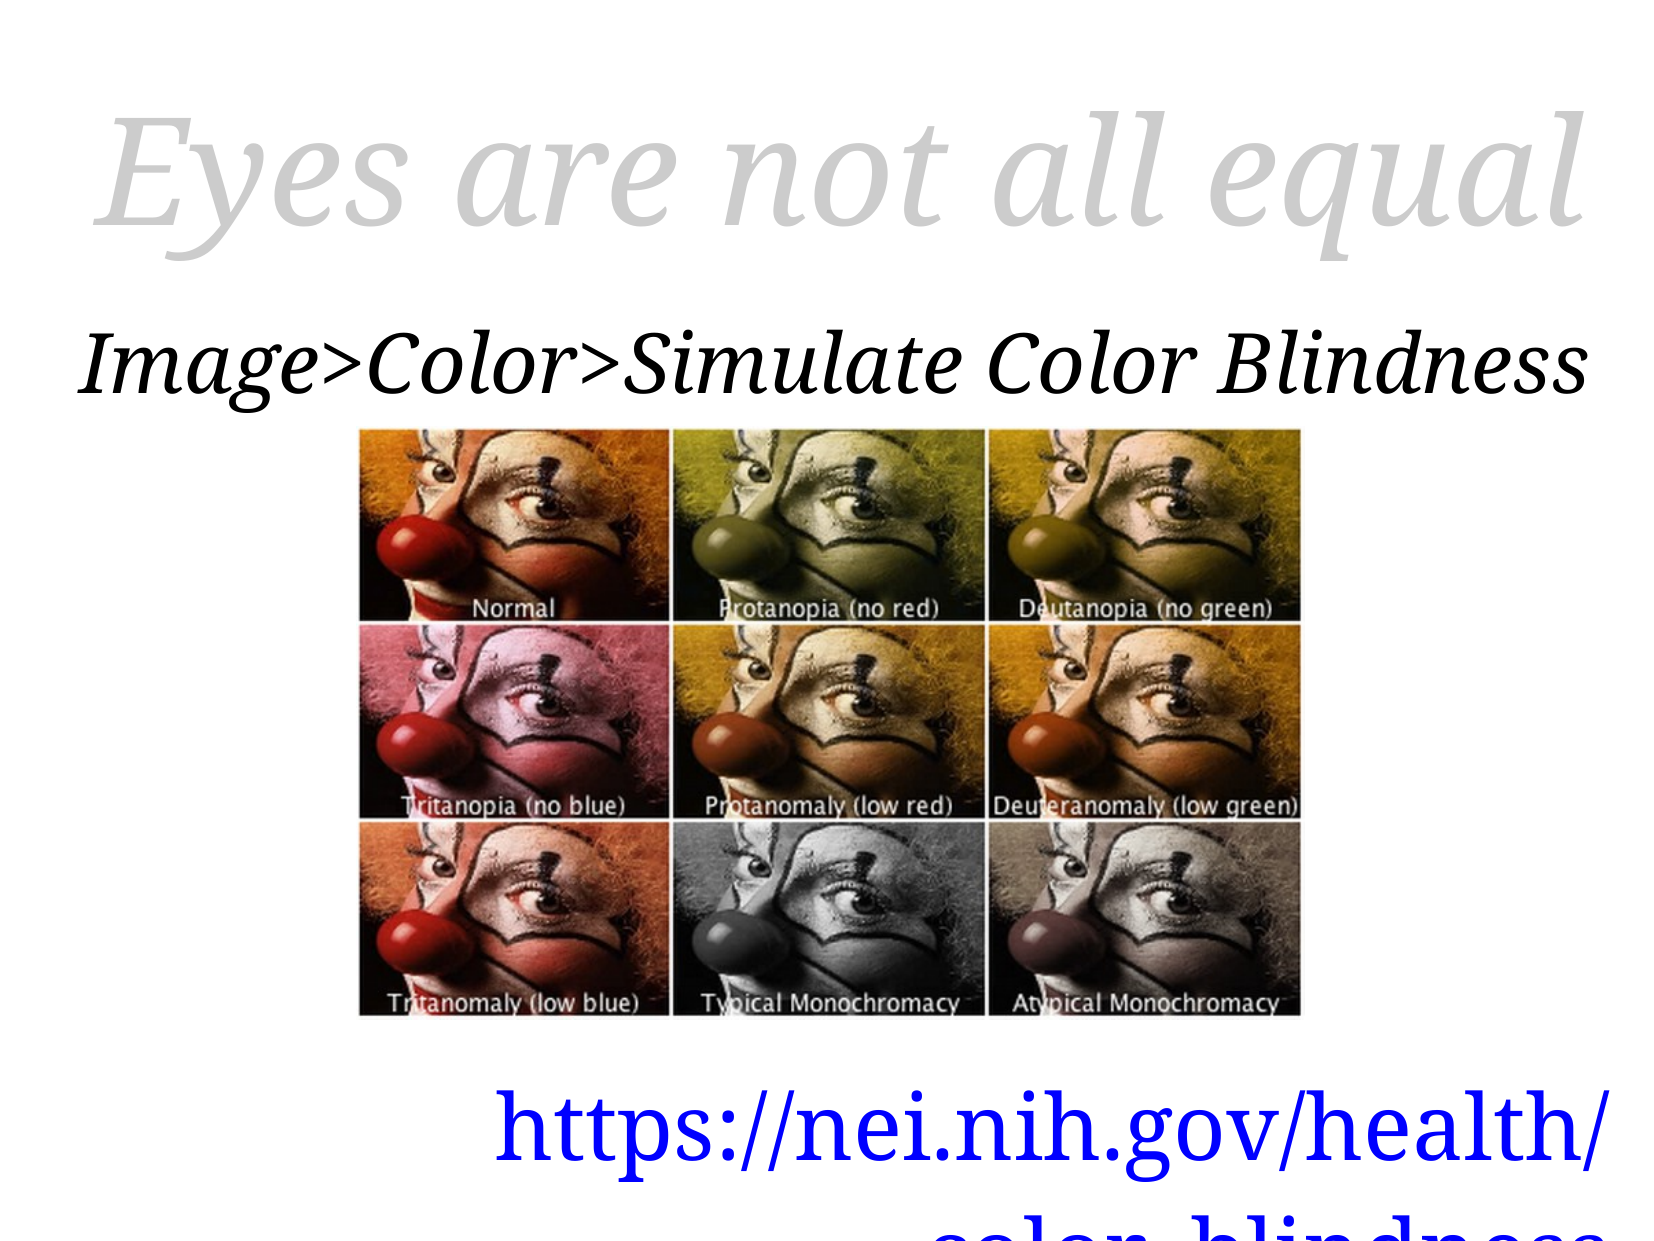

Eyes are not all equal
Image>Color>Simulate Color Blindness
https://nei.nih.gov/health/color_blindness